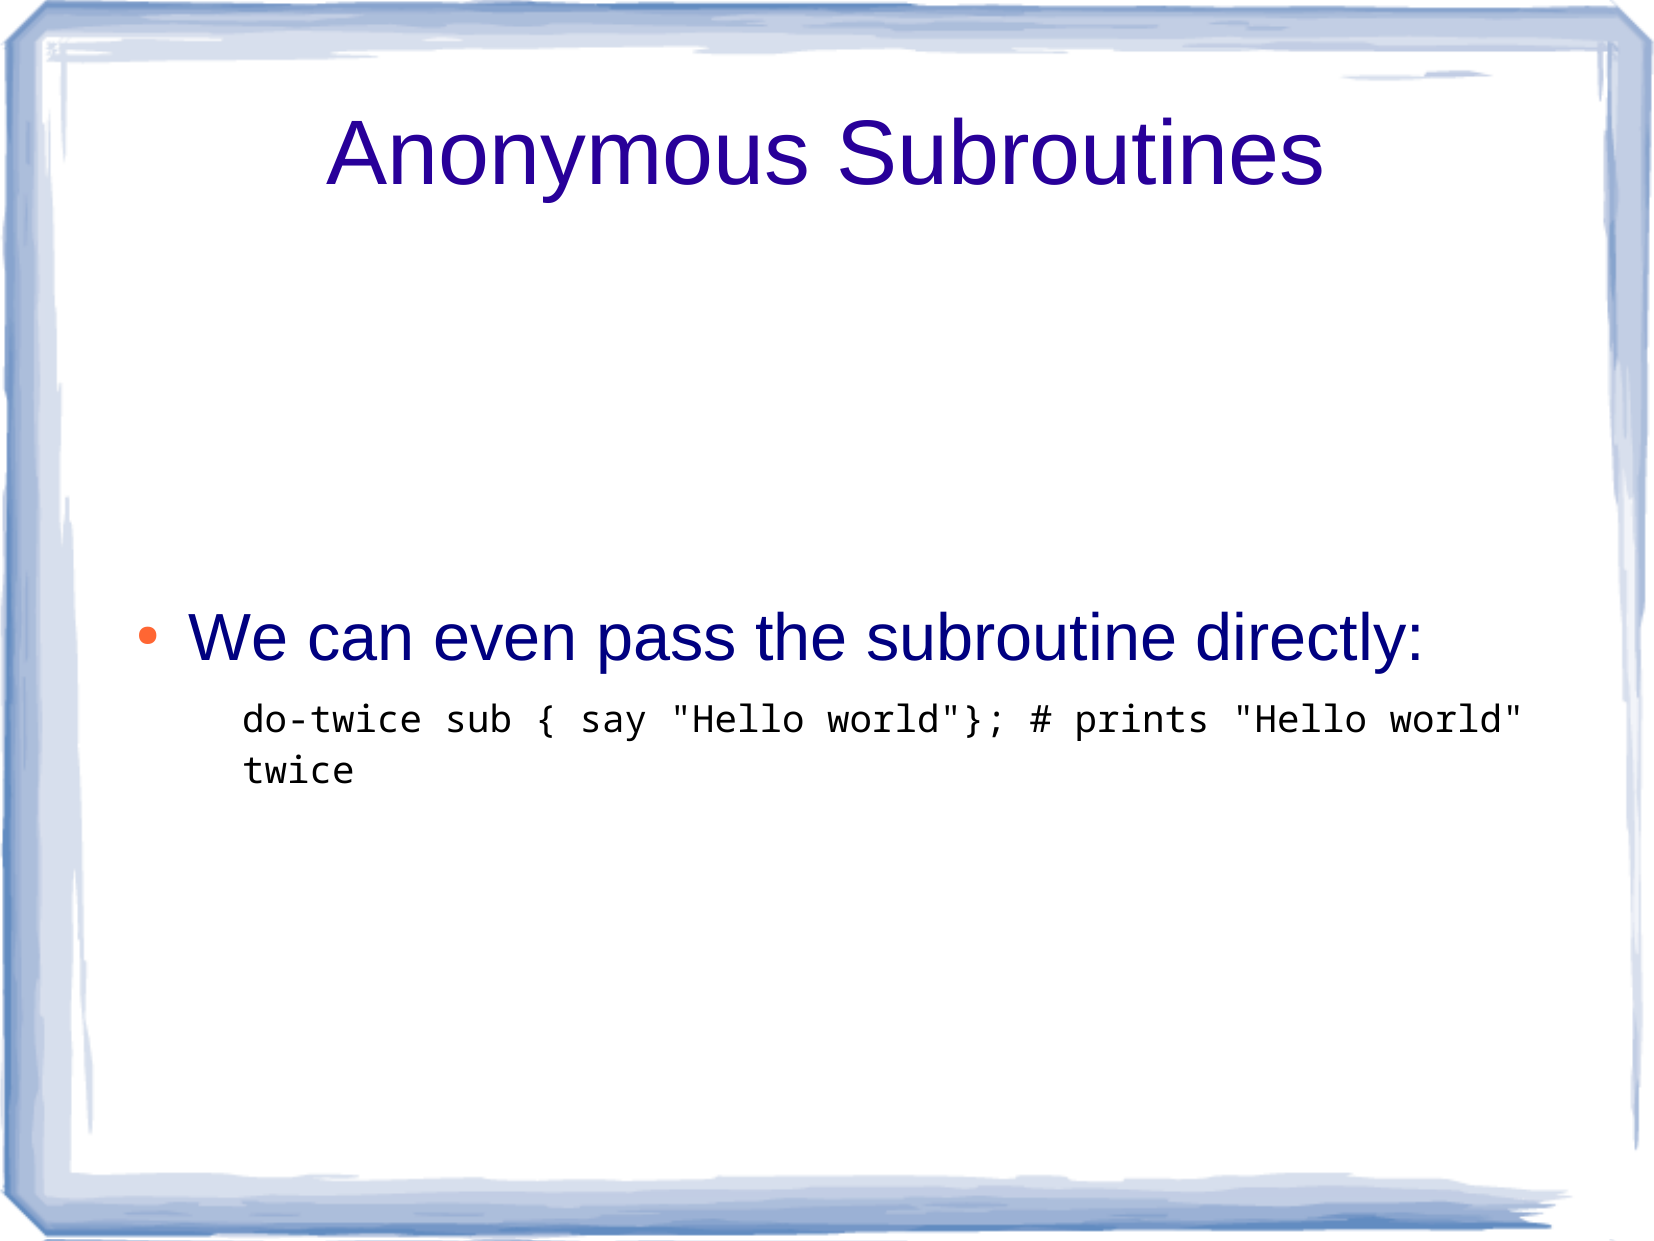

# Anonymous Subroutines
We can even pass the subroutine directly:
do-twice sub { say "Hello world"}; # prints "Hello world" twice